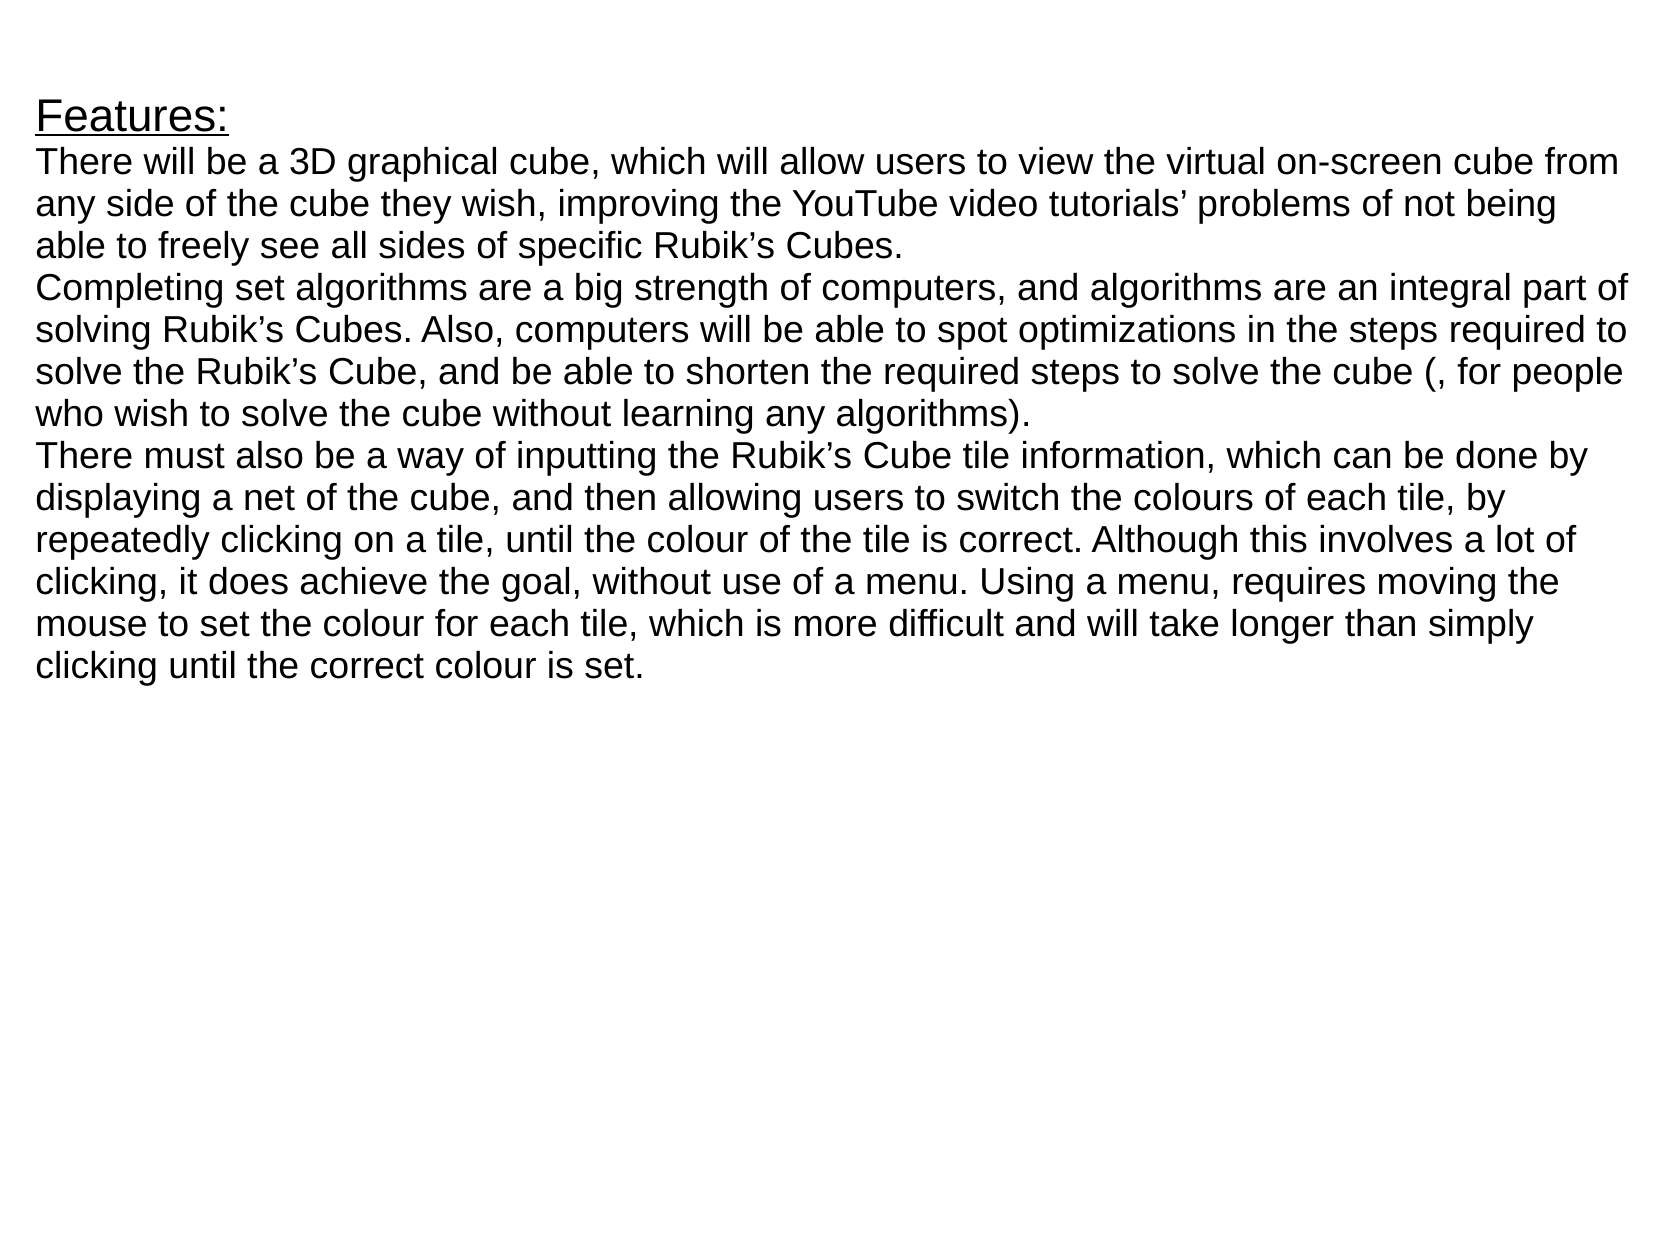

# Features: There will be a 3D graphical cube, which will allow users to view the virtual on-screen cube from any side of the cube they wish, improving the YouTube video tutorials’ problems of not being able to freely see all sides of specific Rubik’s Cubes. Completing set algorithms are a big strength of computers, and algorithms are an integral part of solving Rubik’s Cubes. Also, computers will be able to spot optimizations in the steps required to solve the Rubik’s Cube, and be able to shorten the required steps to solve the cube (, for people who wish to solve the cube without learning any algorithms). There must also be a way of inputting the Rubik’s Cube tile information, which can be done by displaying a net of the cube, and then allowing users to switch the colours of each tile, by repeatedly clicking on a tile, until the colour of the tile is correct. Although this involves a lot of clicking, it does achieve the goal, without use of a menu. Using a menu, requires moving the mouse to set the colour for each tile, which is more difficult and will take longer than simply clicking until the correct colour is set.